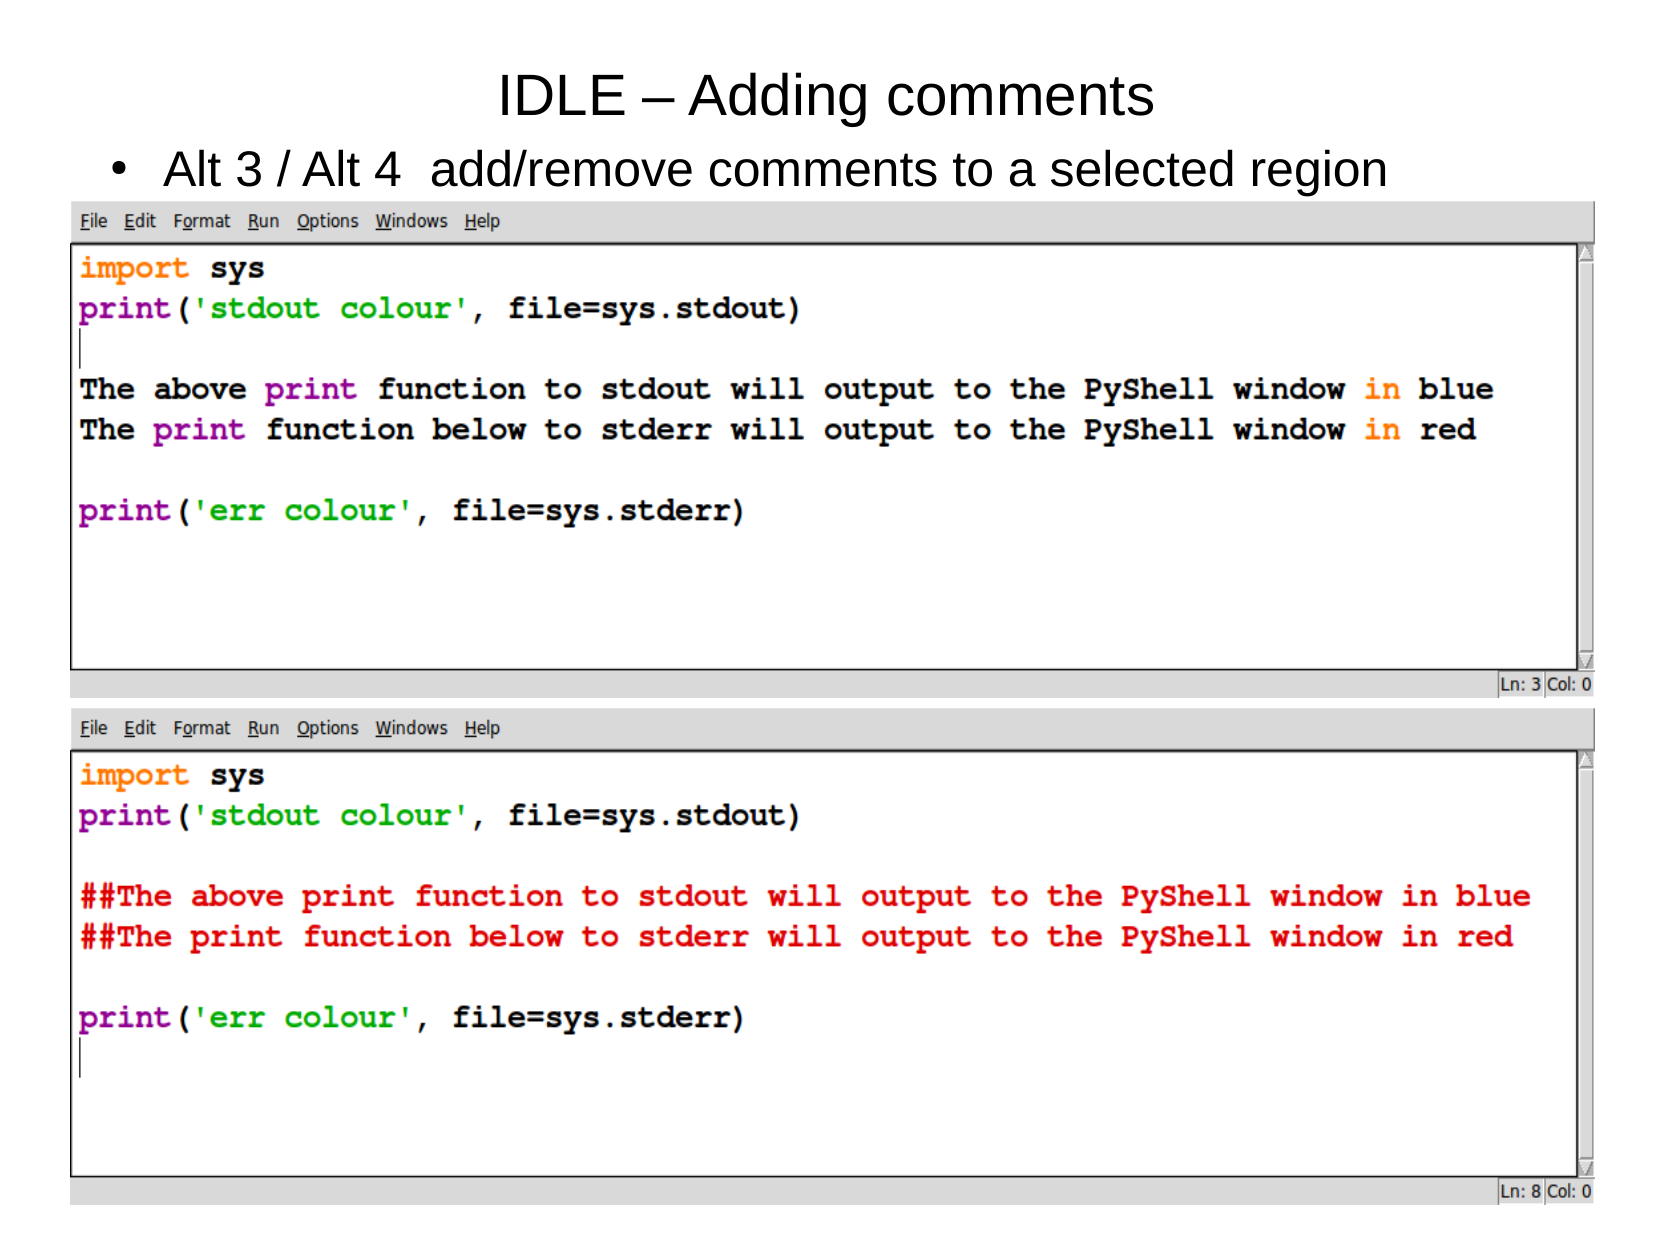

# IDLE – Adding comments
Alt 3 / Alt 4 add/remove comments to a selected region